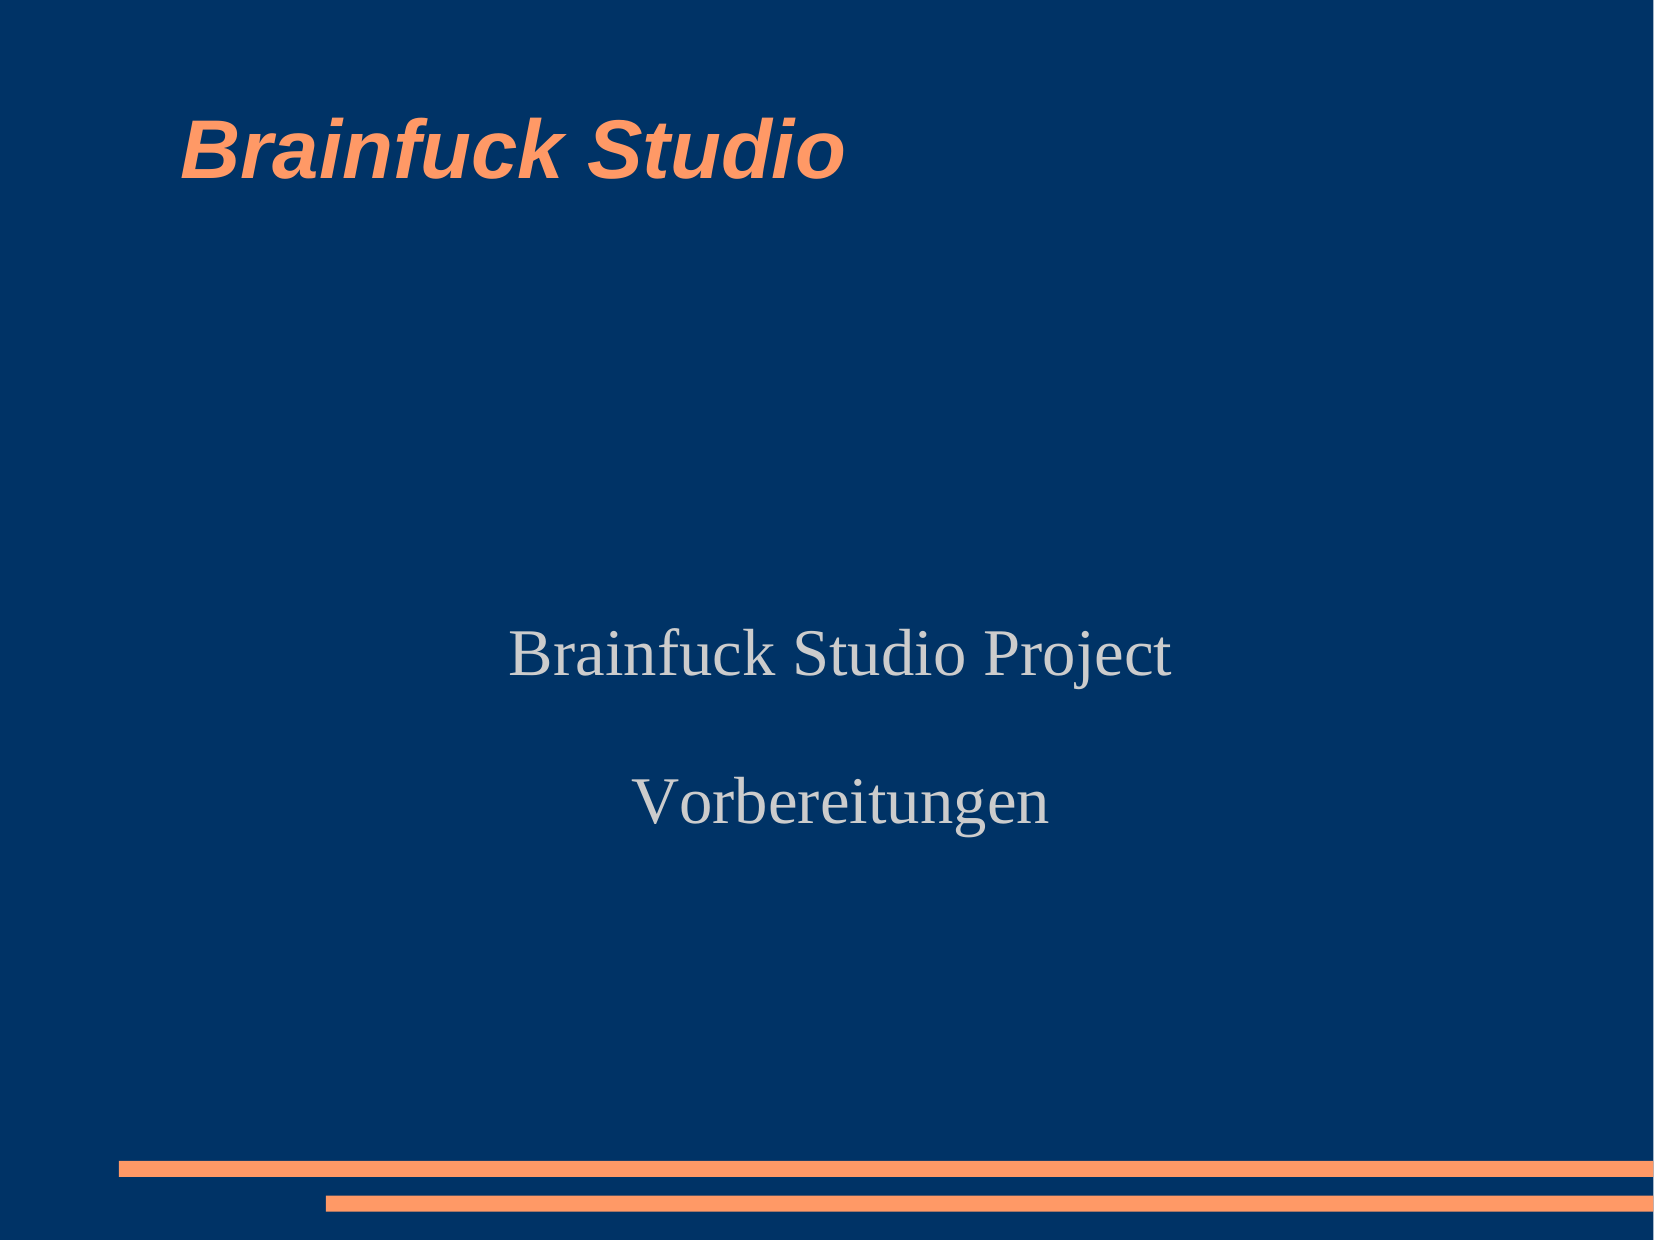

# Brainfuck Studio
Brainfuck Studio Project
Vorbereitungen